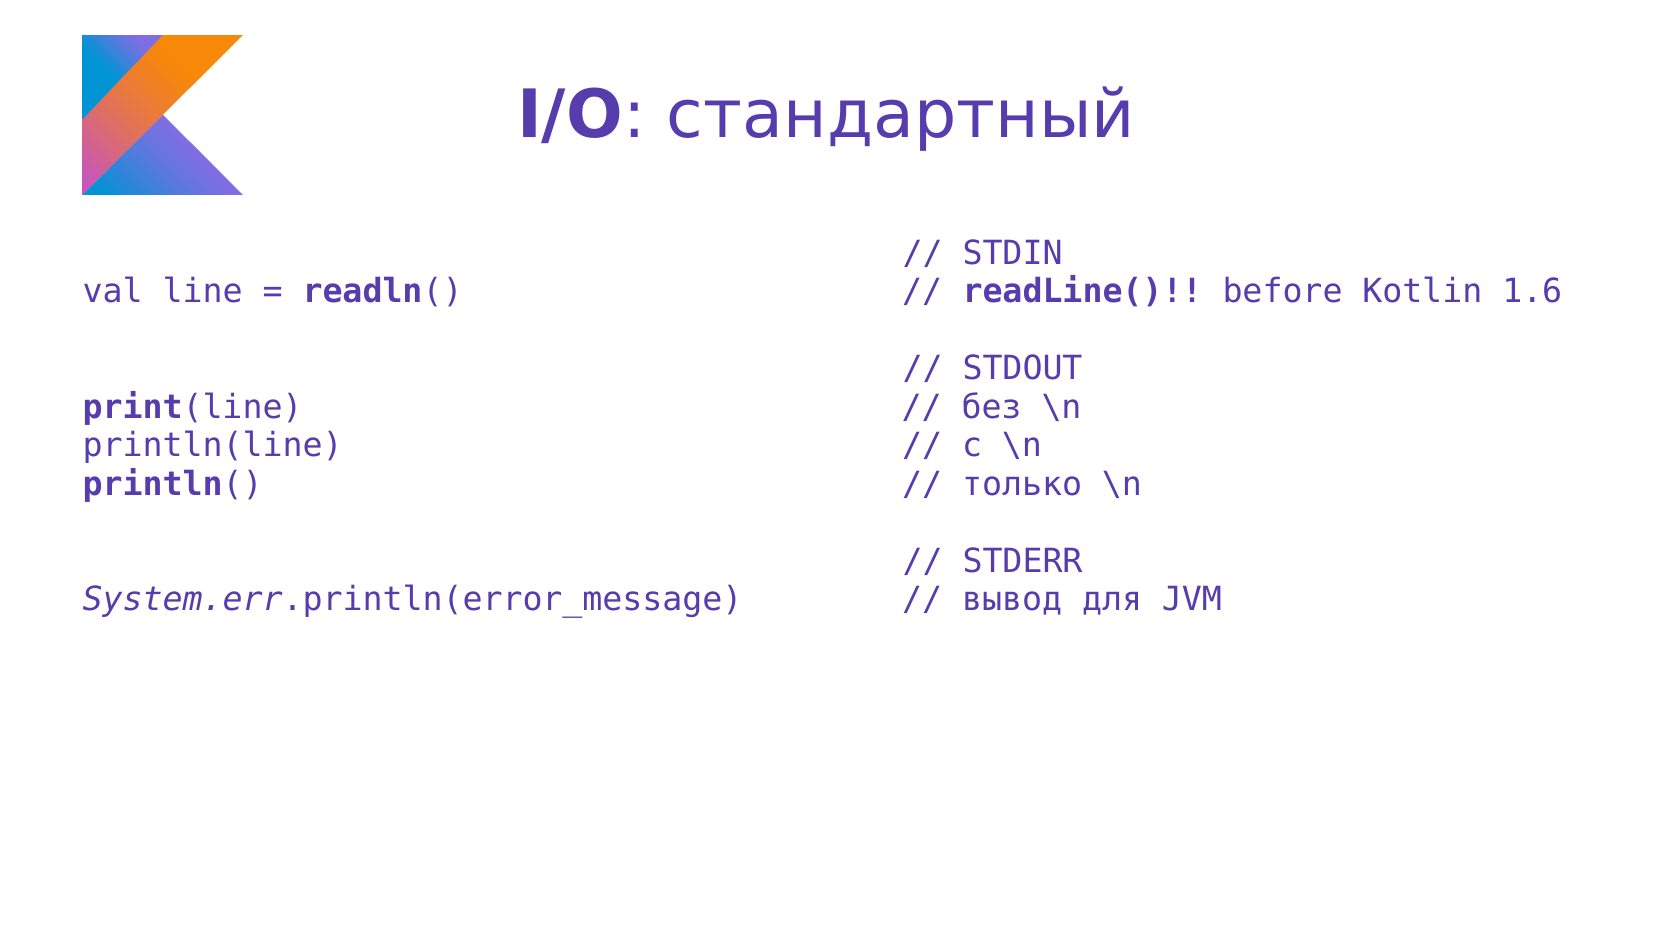

# I/O: стандартный
 // STDIN
val line = readln() // readLine()!! before Kotlin 1.6
 // STDOUT
print(line) // без \n
println(line) // с \n
println() // только \n
 // STDERR
System.err.println(error_message) // вывод для JVM